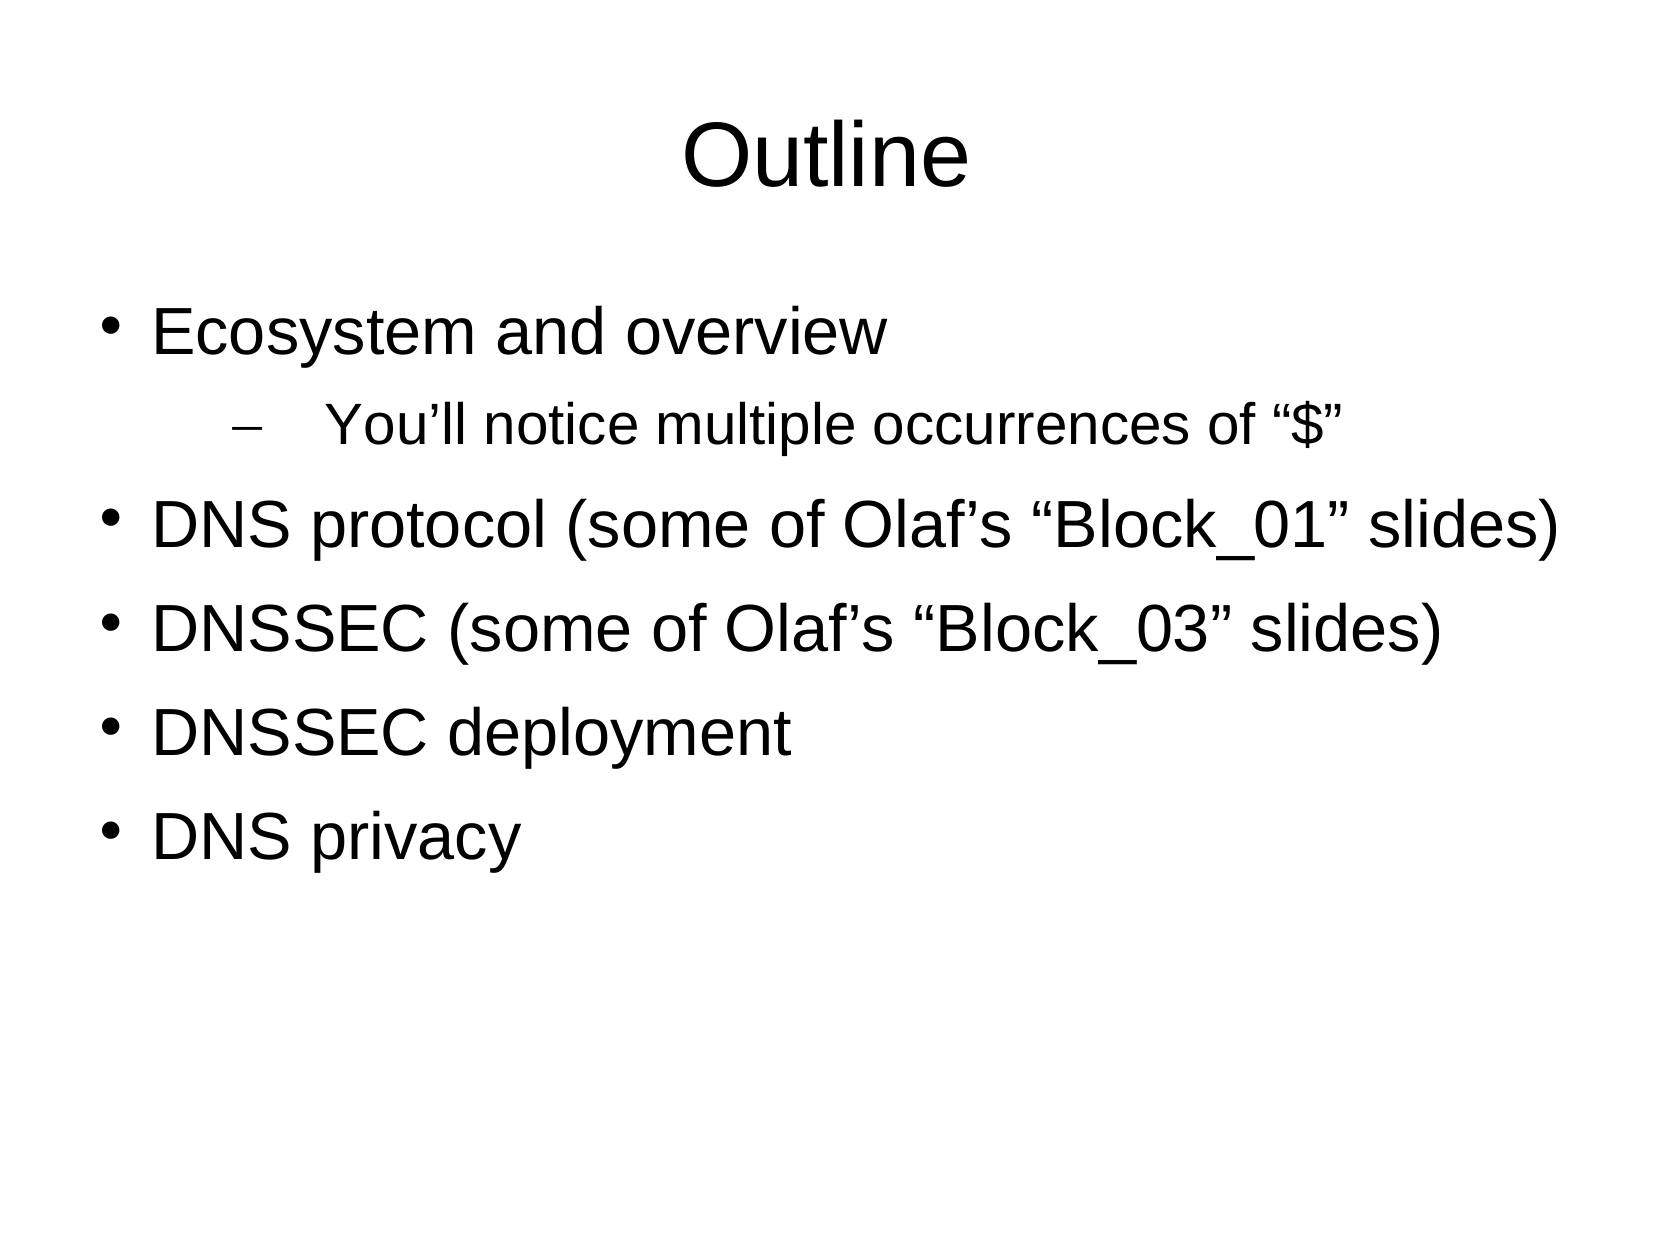

# Outline
Ecosystem and overview
You’ll notice multiple occurrences of “$”
DNS protocol (some of Olaf’s “Block_01” slides)
DNSSEC (some of Olaf’s “Block_03” slides)
DNSSEC deployment
DNS privacy